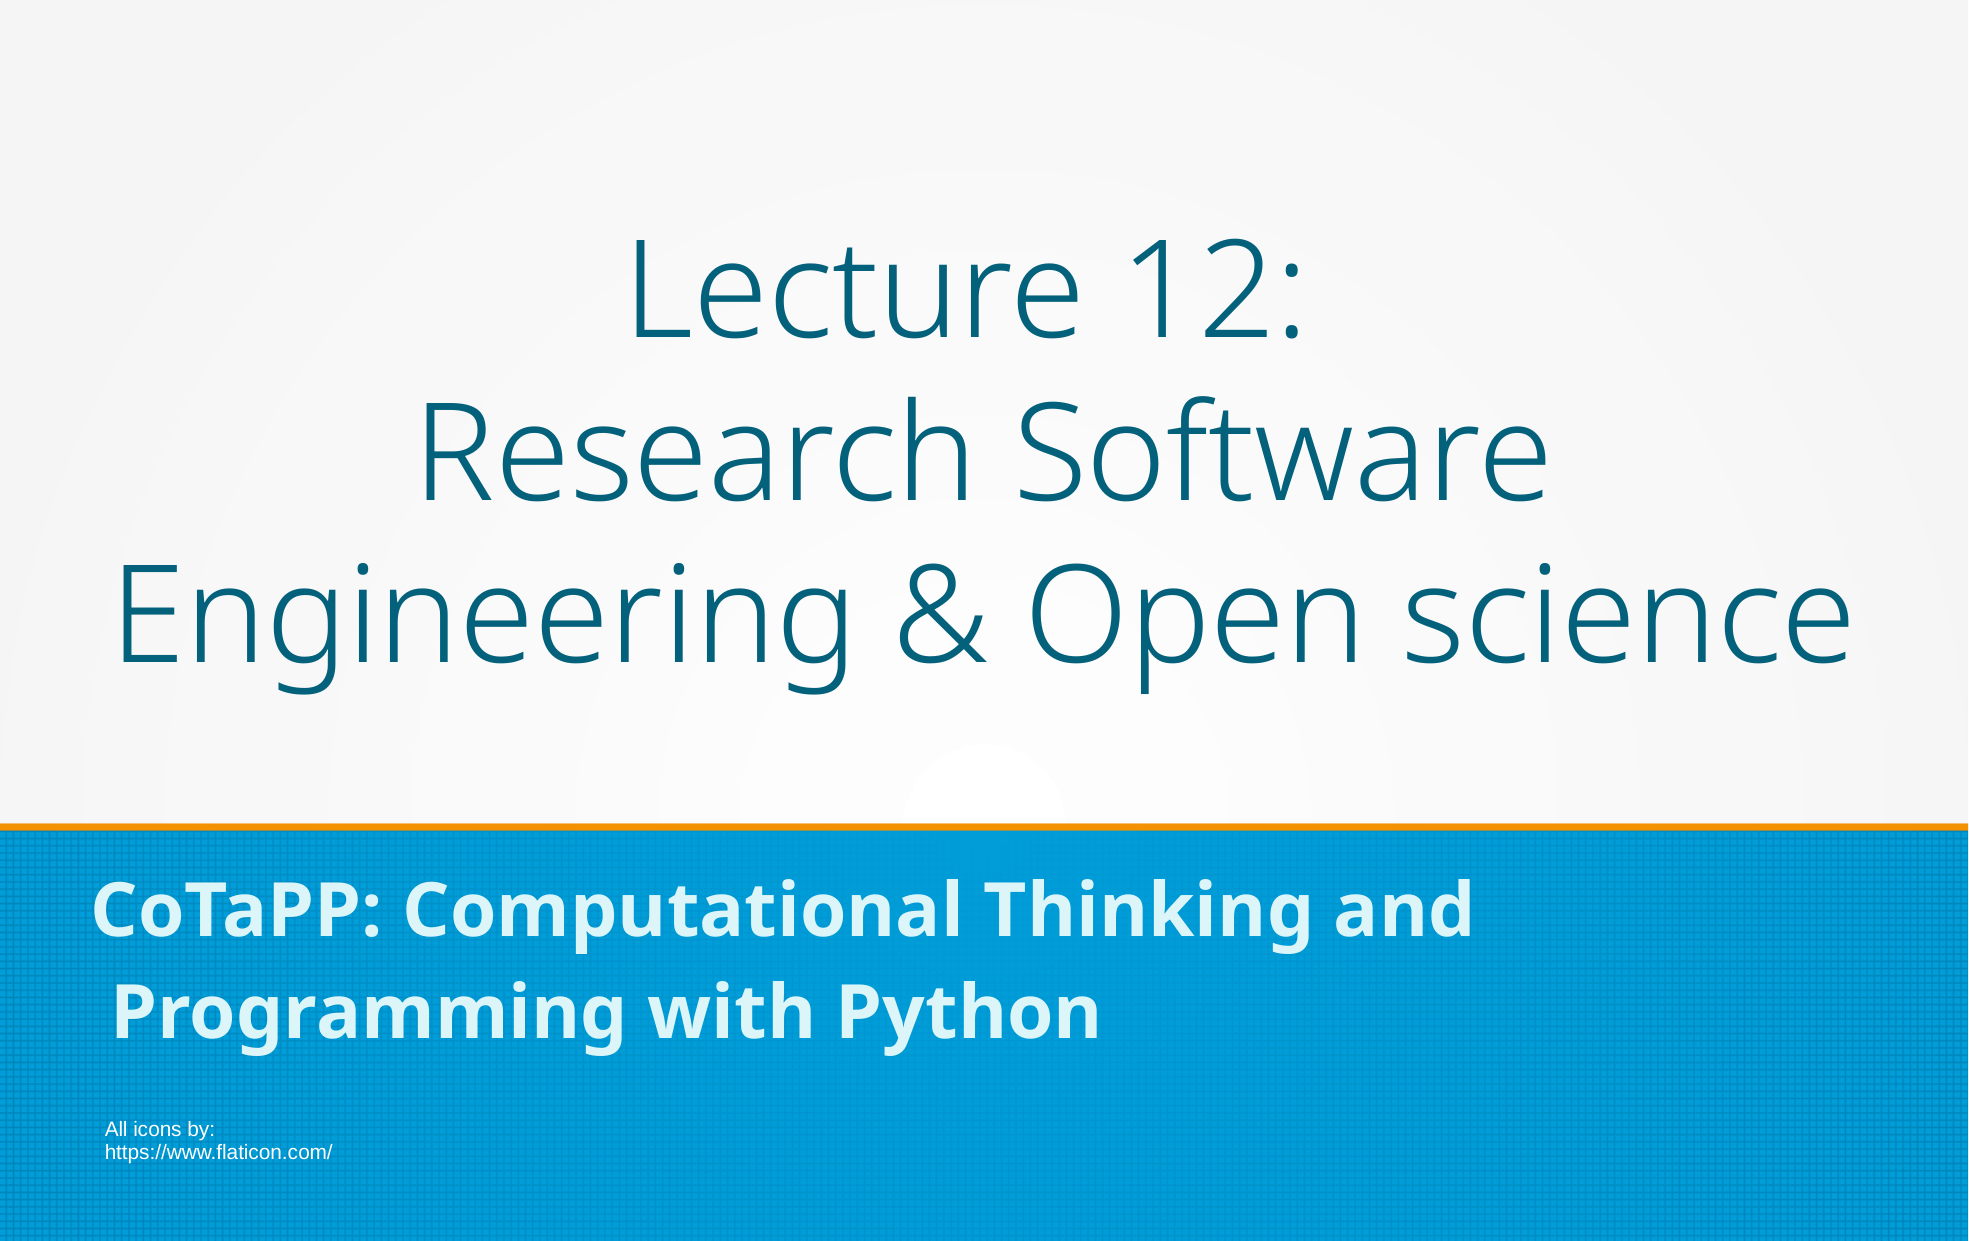

# Lecture 12: Research Software Engineering & Open science
CoTaPP: Computational Thinking and
 Programming with Python
All icons by: https://www.flaticon.com/